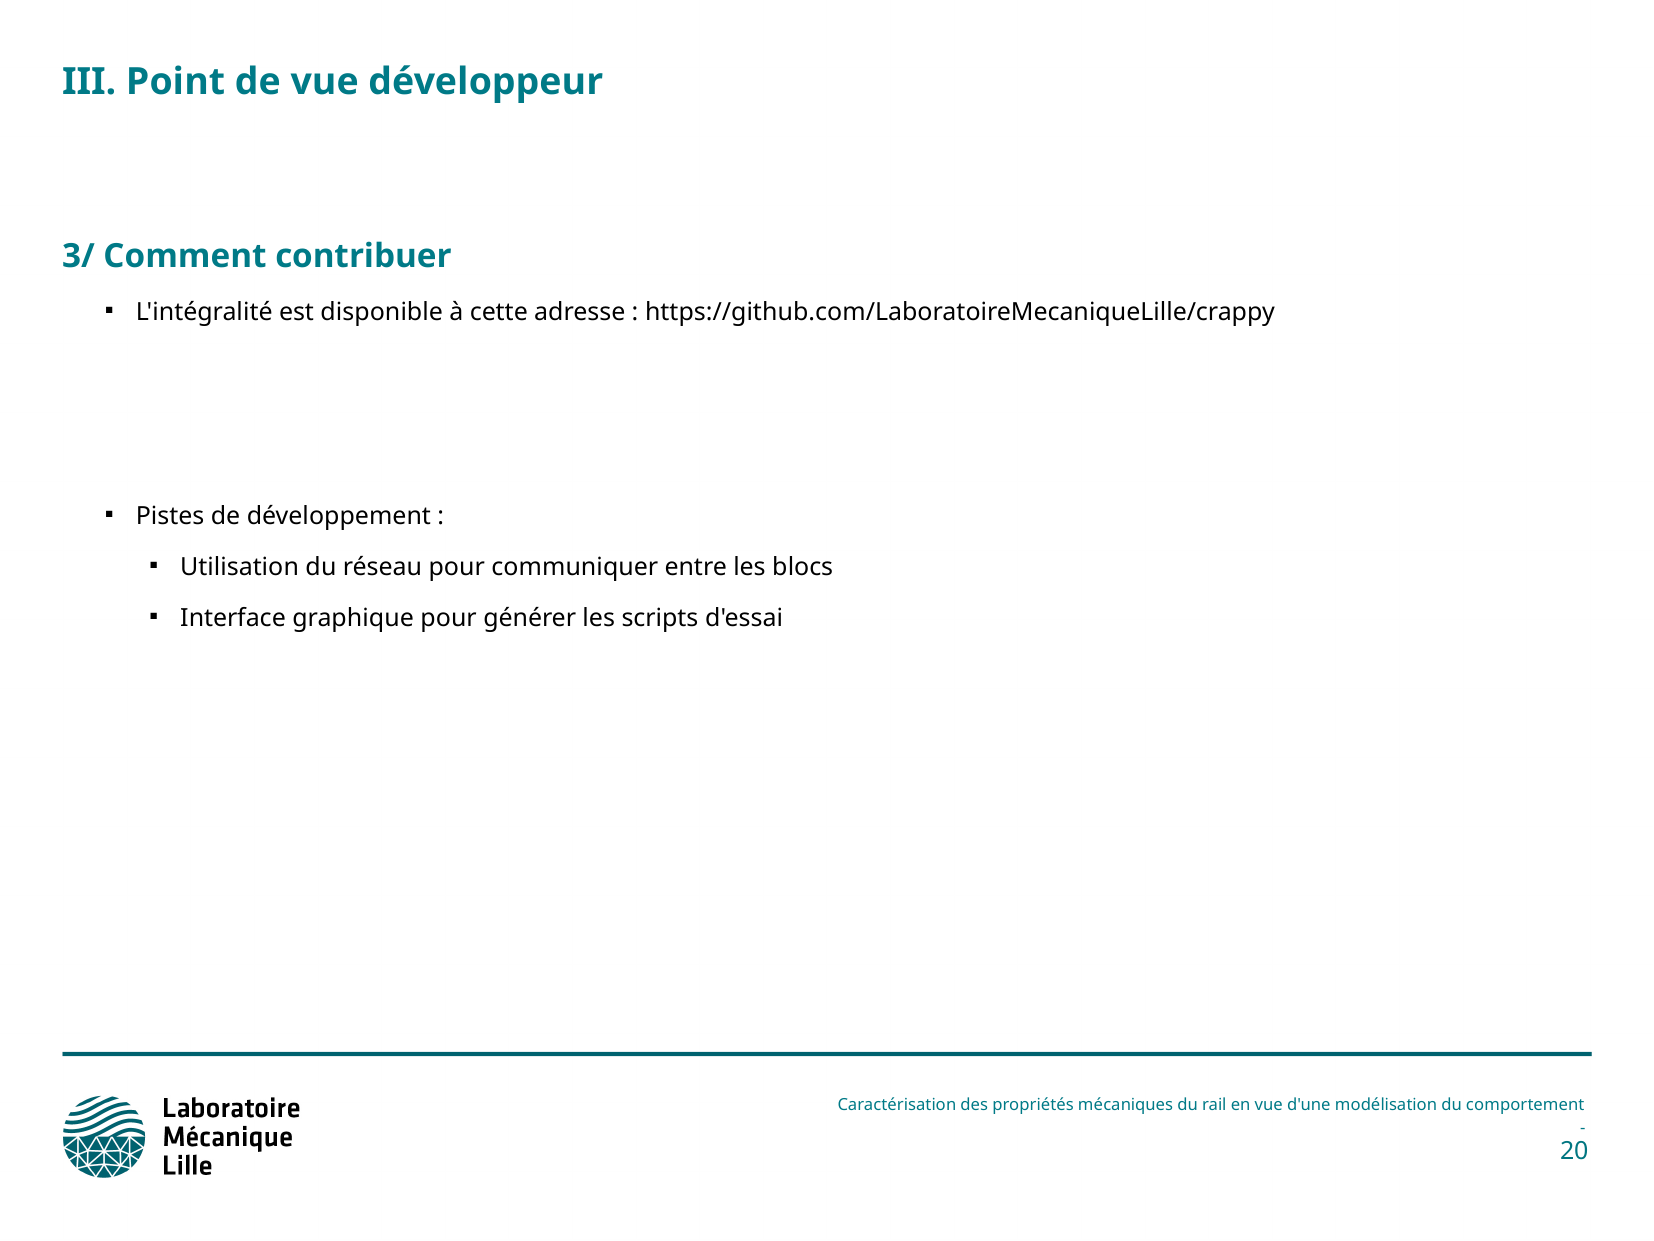

III. Point de vue développeur
3/ Comment contribuer
L'intégralité est disponible à cette adresse : https://github.com/LaboratoireMecaniqueLille/crappy
Pistes de développement :
Utilisation du réseau pour communiquer entre les blocs
Interface graphique pour générer les scripts d'essai
20